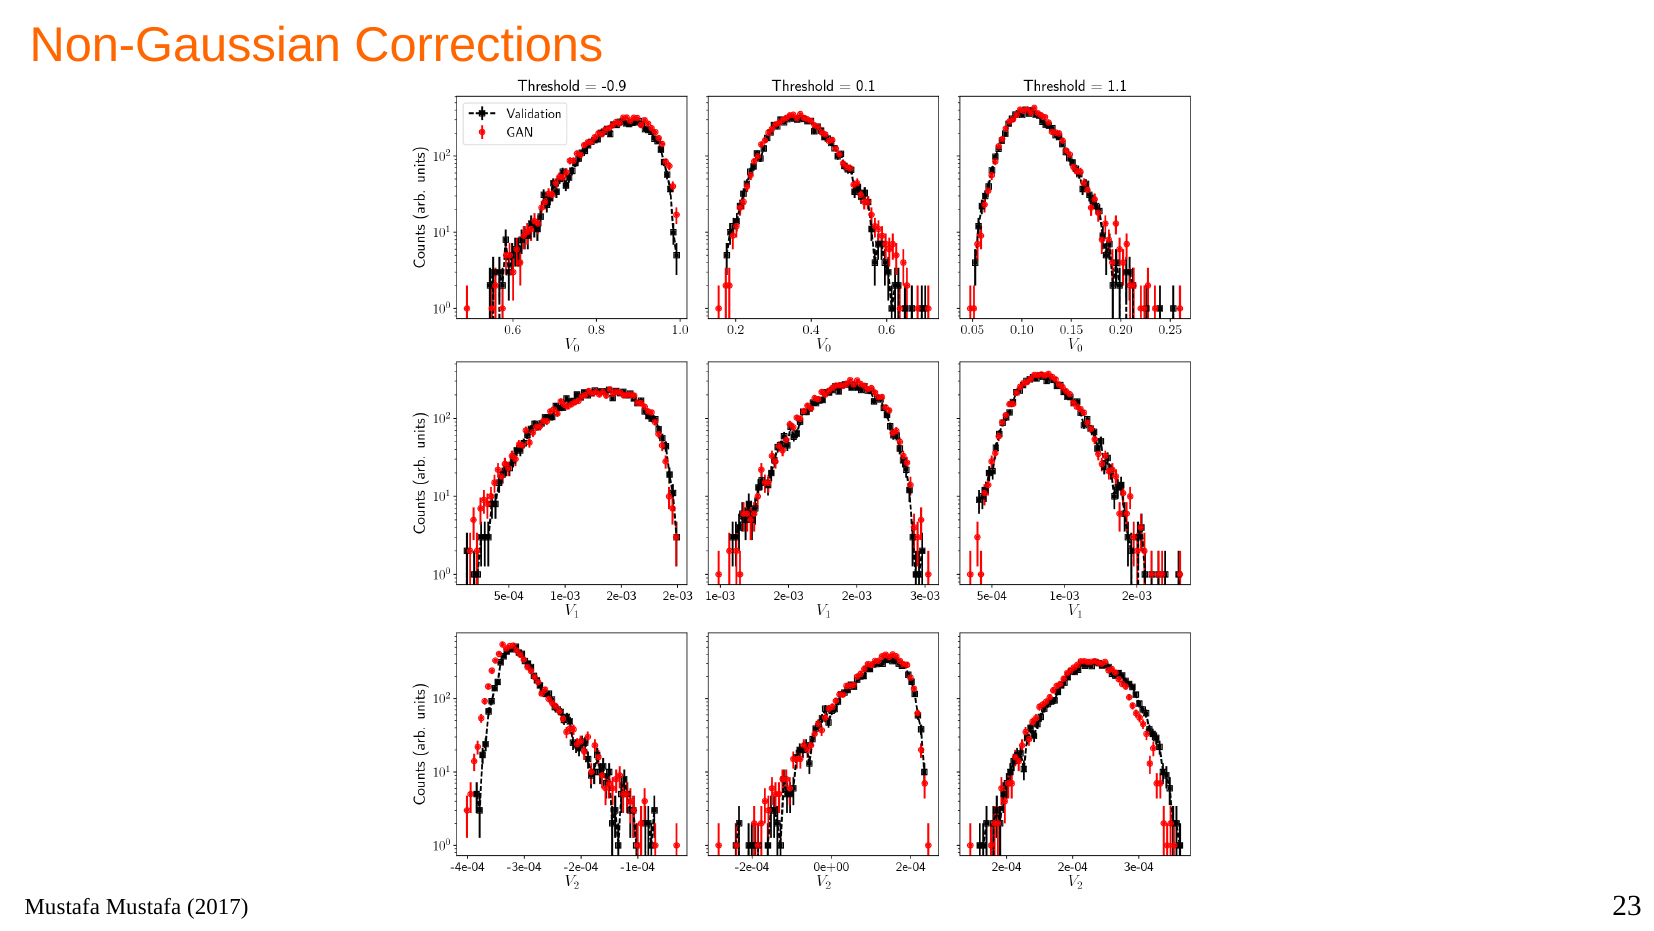

# Non-Gaussian Corrections
23
Mustafa Mustafa (2017)